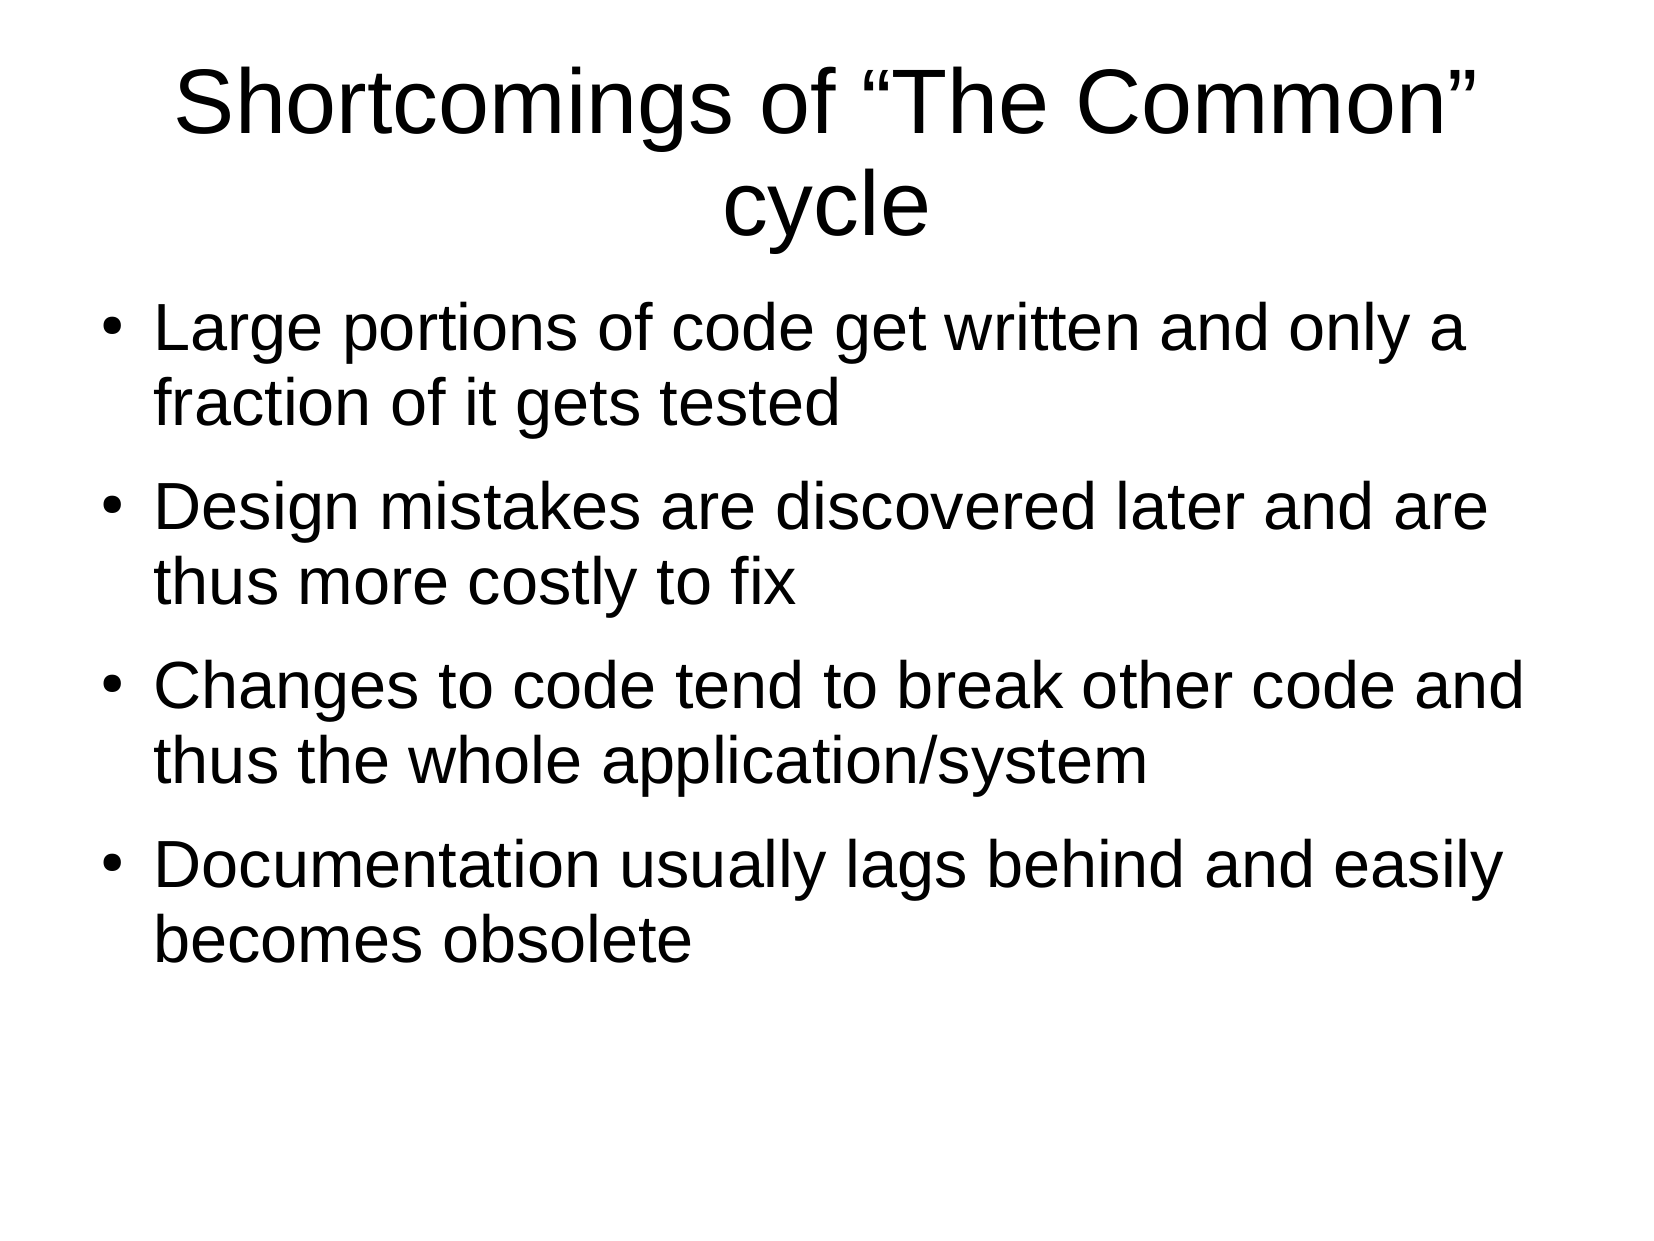

# Shortcomings of “The Common” cycle
Large portions of code get written and only a fraction of it gets tested
Design mistakes are discovered later and are thus more costly to fix
Changes to code tend to break other code and thus the whole application/system
Documentation usually lags behind and easily becomes obsolete